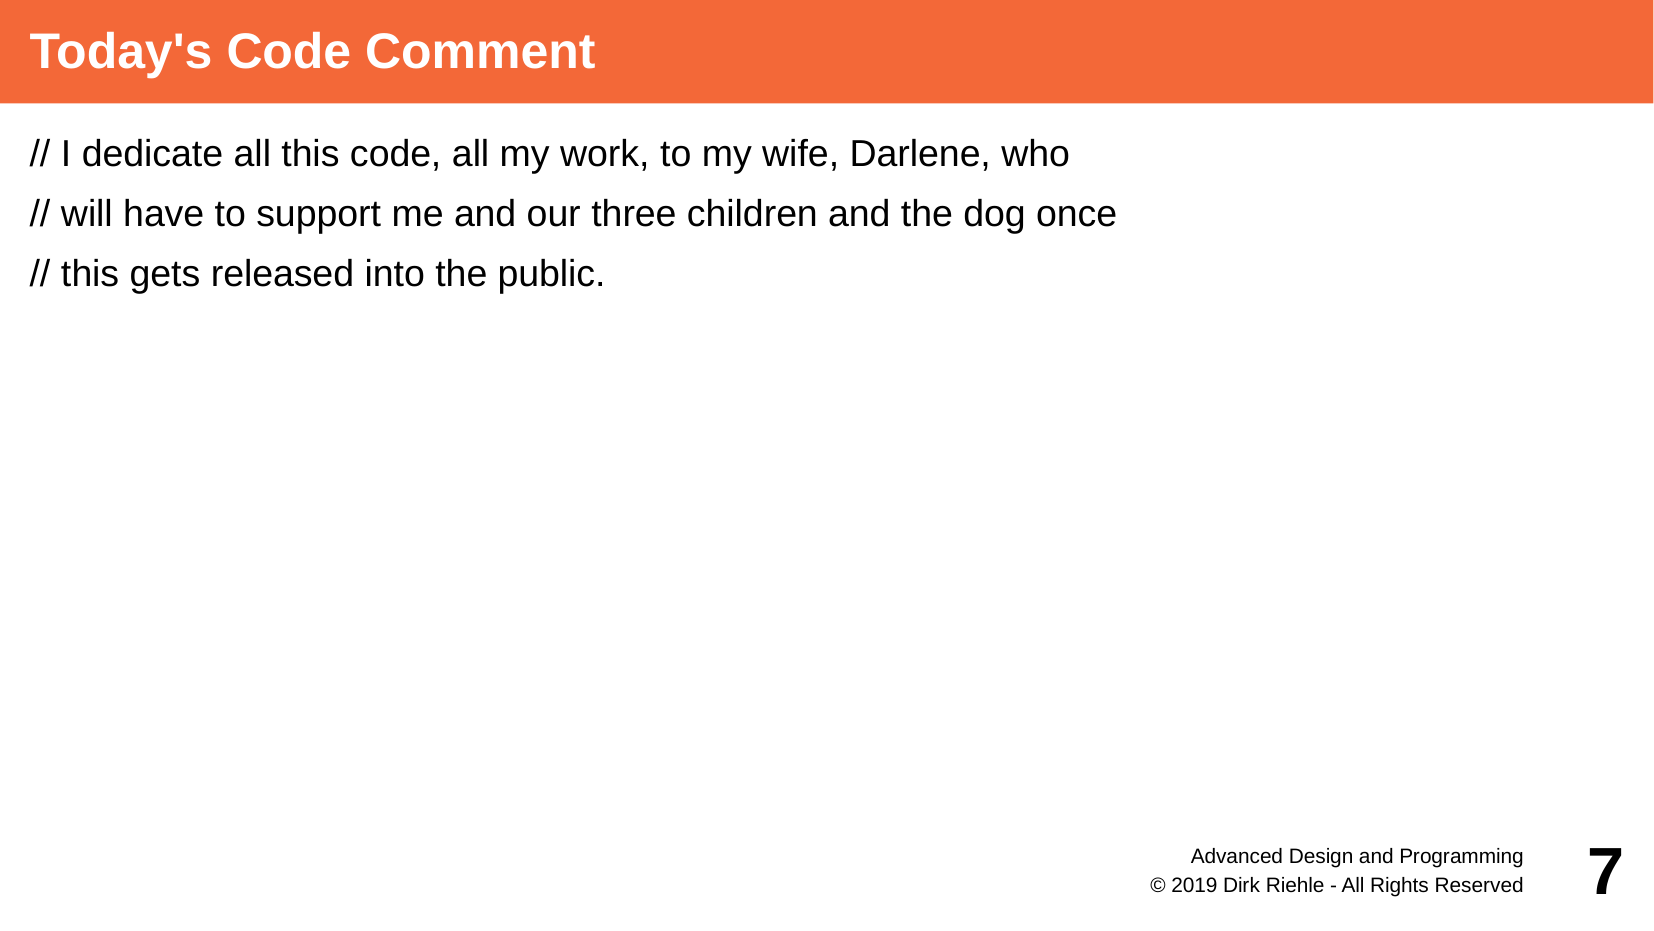

# Today's Code Comment
// I dedicate all this code, all my work, to my wife, Darlene, who
// will have to support me and our three children and the dog once
// this gets released into the public.
Advanced Design and Programming
7
© 2019 Dirk Riehle - All Rights Reserved